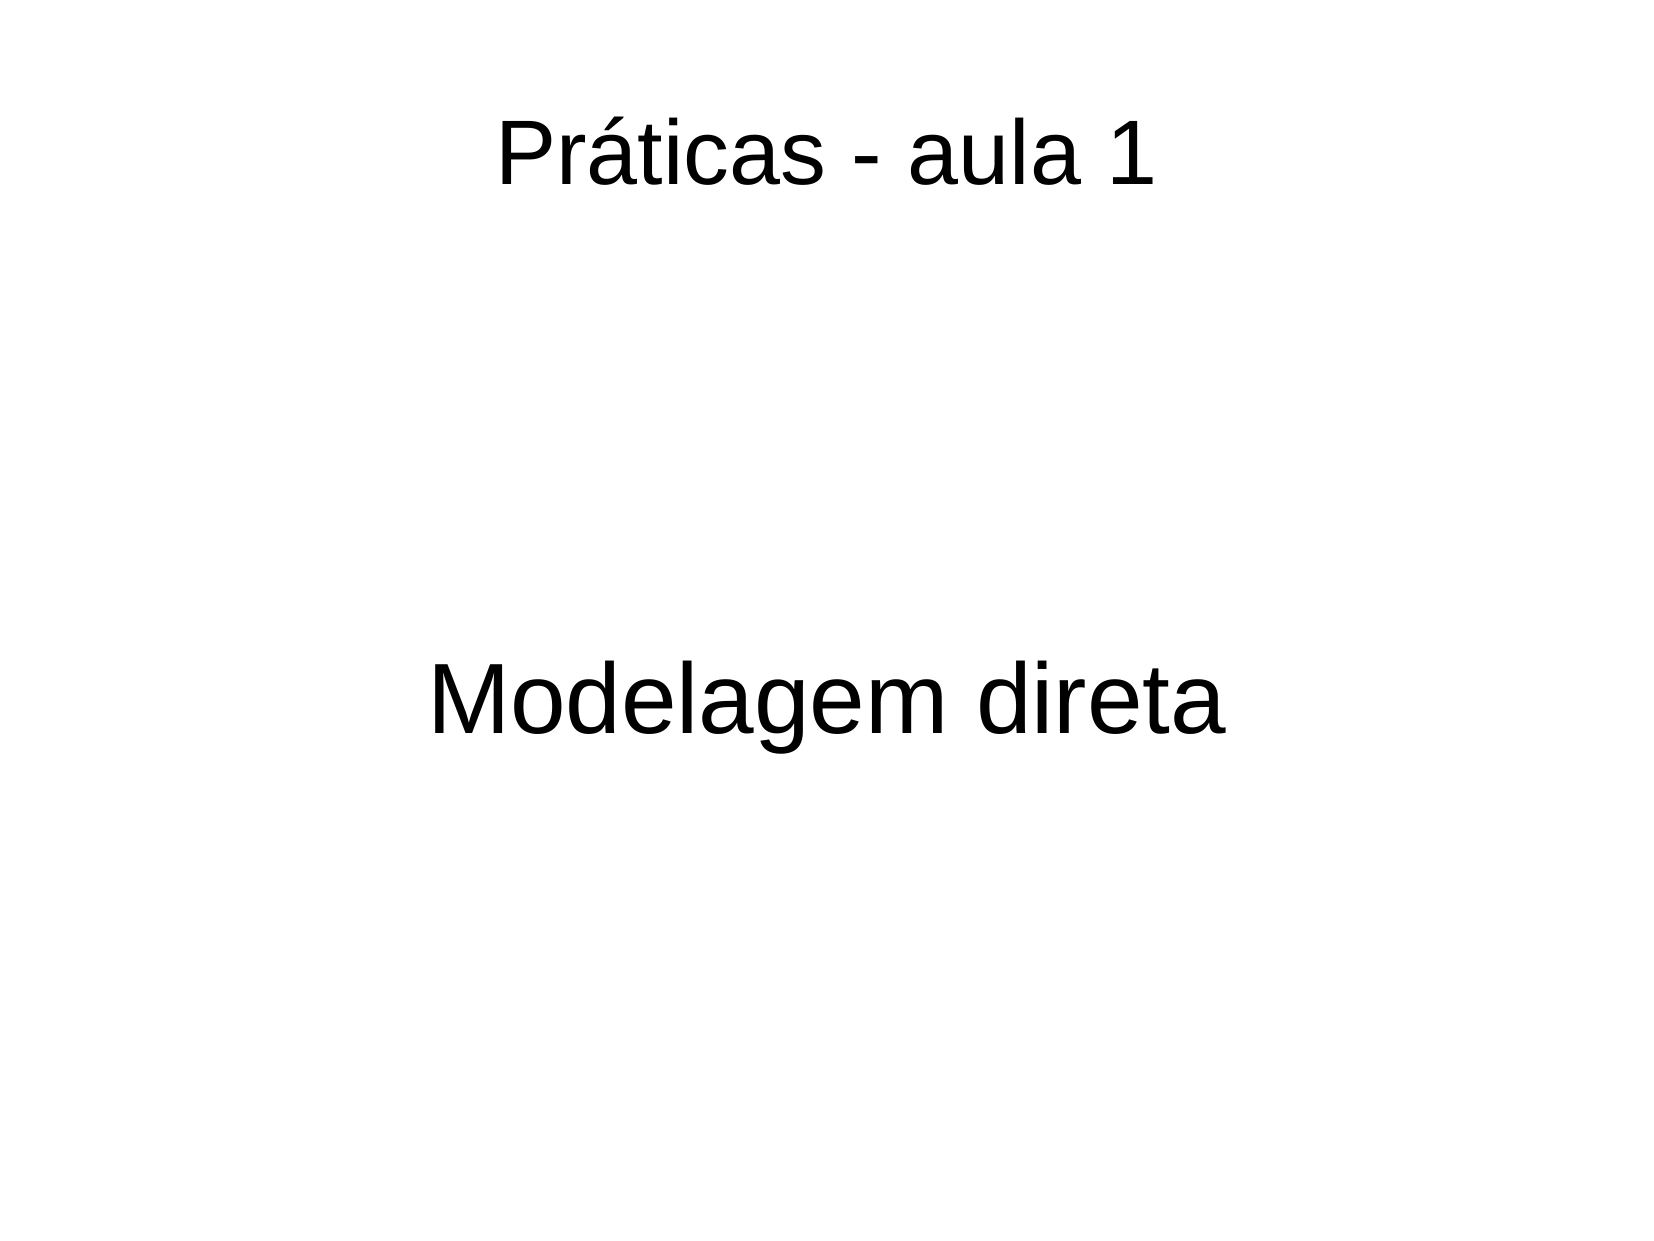

# Práticas - aula 1
Modelagem direta